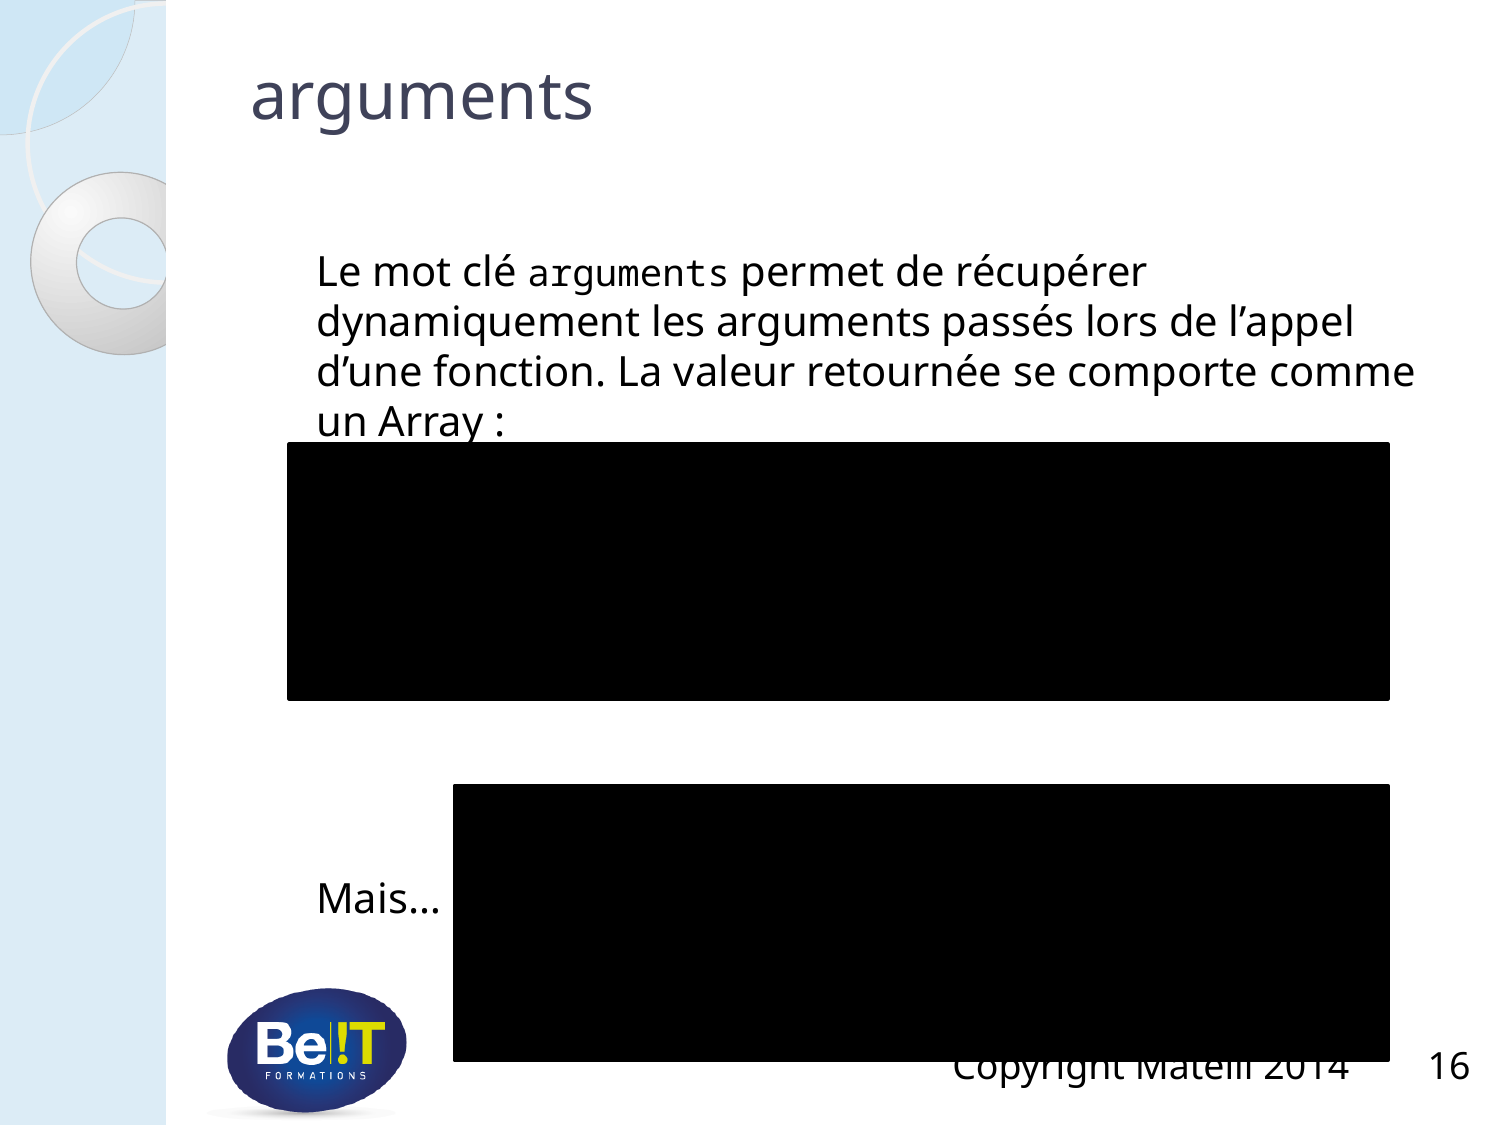

# arguments
Le mot clé arguments permet de récupérer dynamiquement les arguments passés lors de l’appel d’une fonction. La valeur retournée se comporte comme un Array :
Mais…
 function foo() {
 return arguments.length;
 }
 foo(1, 2, 3); // 3
 function foo() {
 return arguments.join("");
 }
 foo(1, 2, 3); // TypeError: undefined is not a function
Copyright Matelli 2014